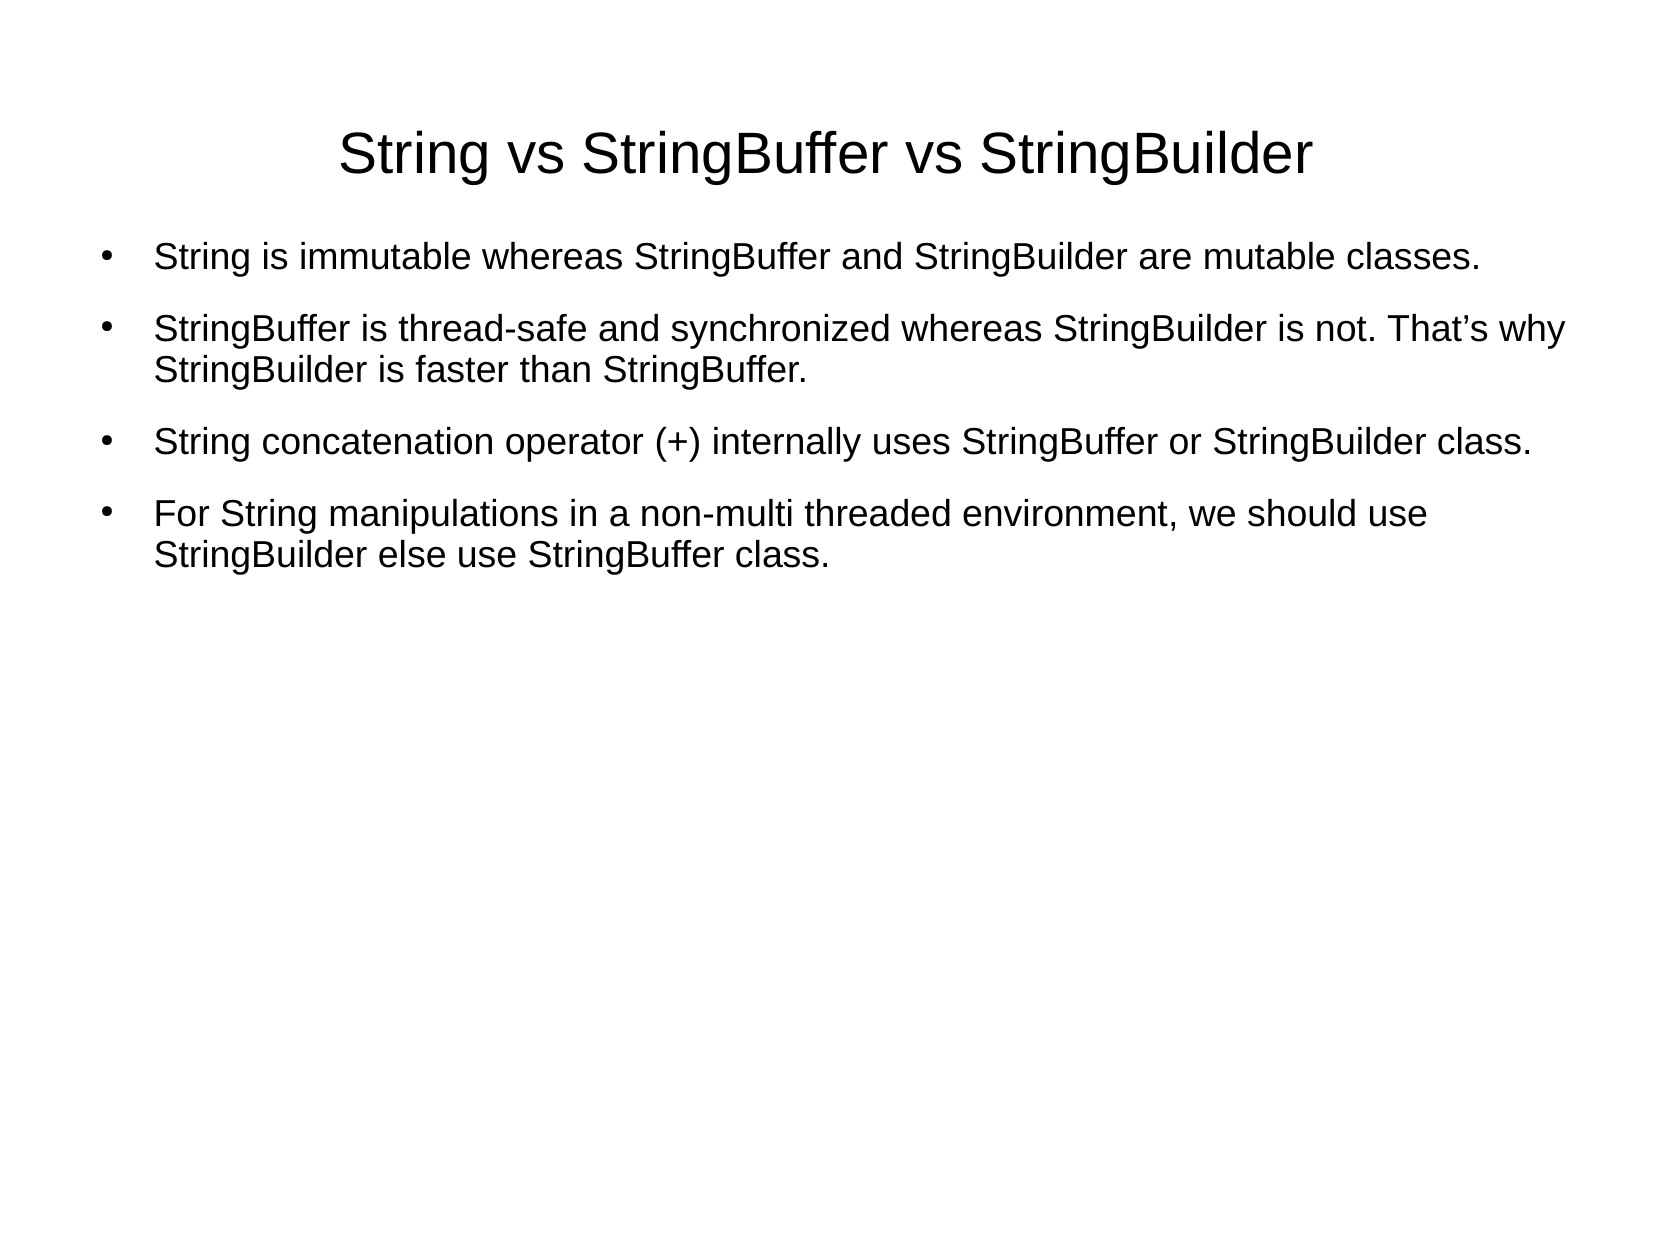

# String vs StringBuffer vs StringBuilder
String is immutable whereas StringBuffer and StringBuilder are mutable classes.
StringBuffer is thread-safe and synchronized whereas StringBuilder is not. That’s why StringBuilder is faster than StringBuffer.
String concatenation operator (+) internally uses StringBuffer or StringBuilder class.
For String manipulations in a non-multi threaded environment, we should use StringBuilder else use StringBuffer class.